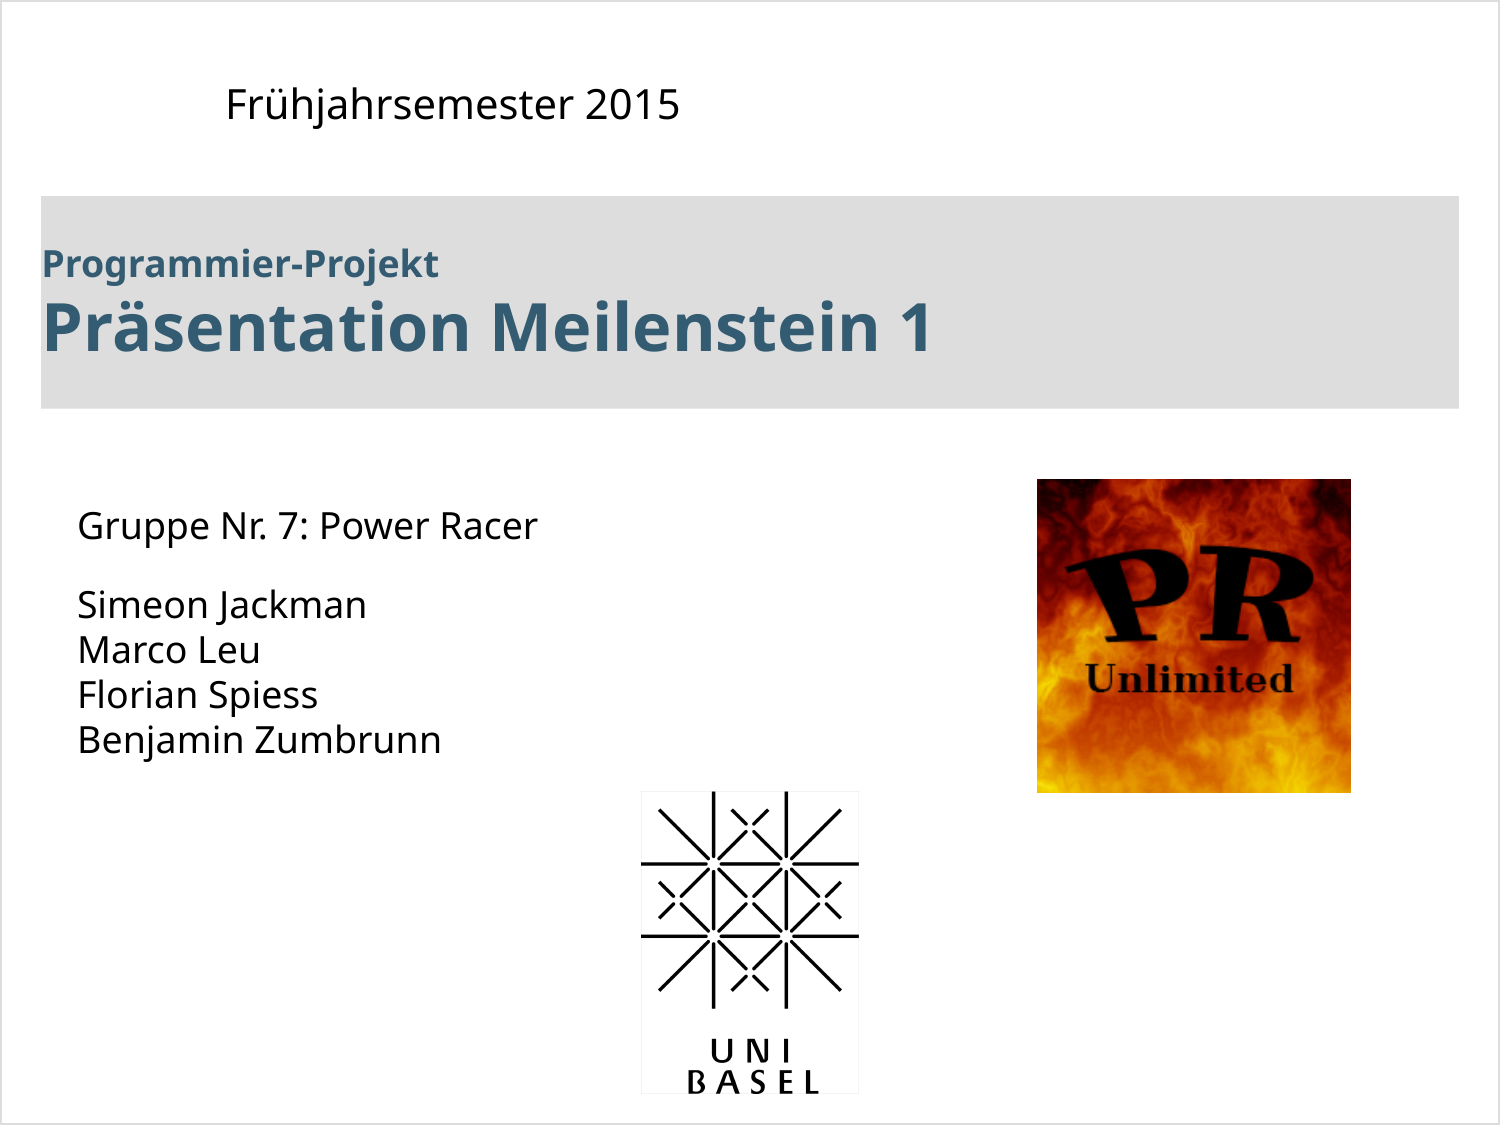

Frühjahrsemester 2015
# Programmier-Projekt Präsentation Meilenstein 1
Gruppe Nr. 7: Power Racer
Simeon Jackman
Marco Leu
Florian Spiess
Benjamin Zumbrunn